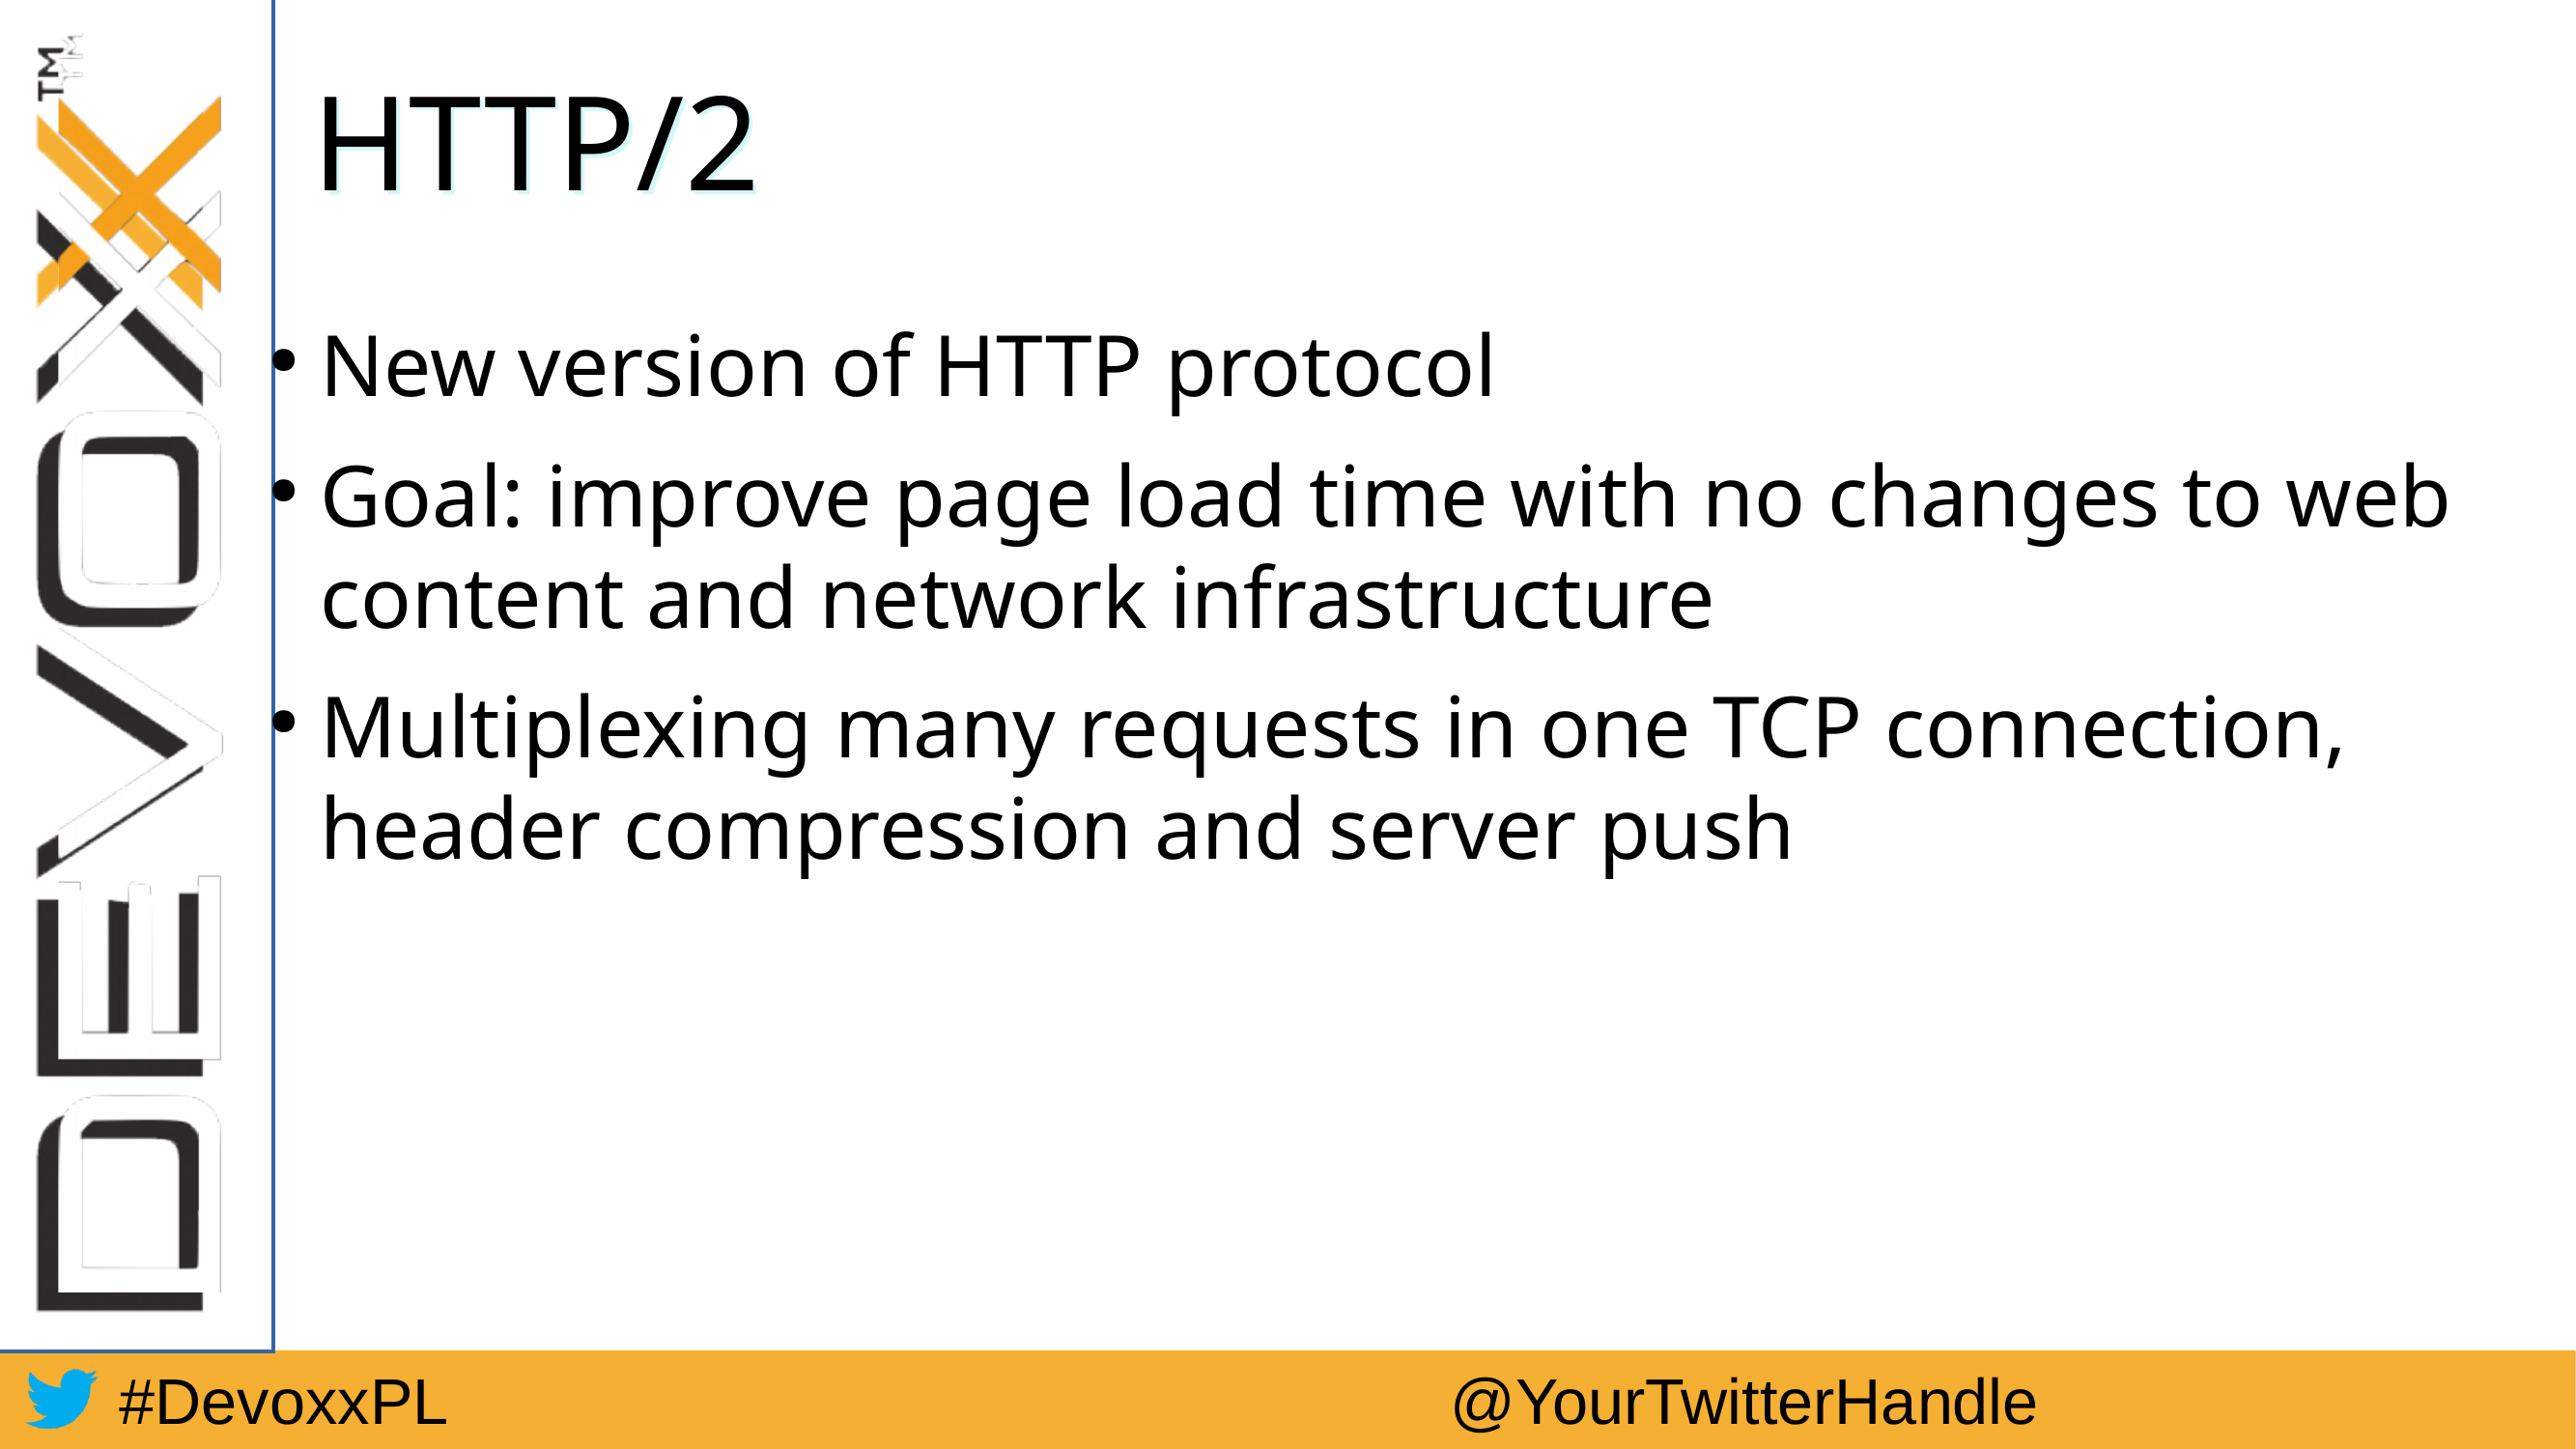

HTTP/2
# New version of HTTP protocol
Goal: improve page load time with no changes to web content and network infrastructure
Multiplexing many requests in one TCP connection, header compression and server push